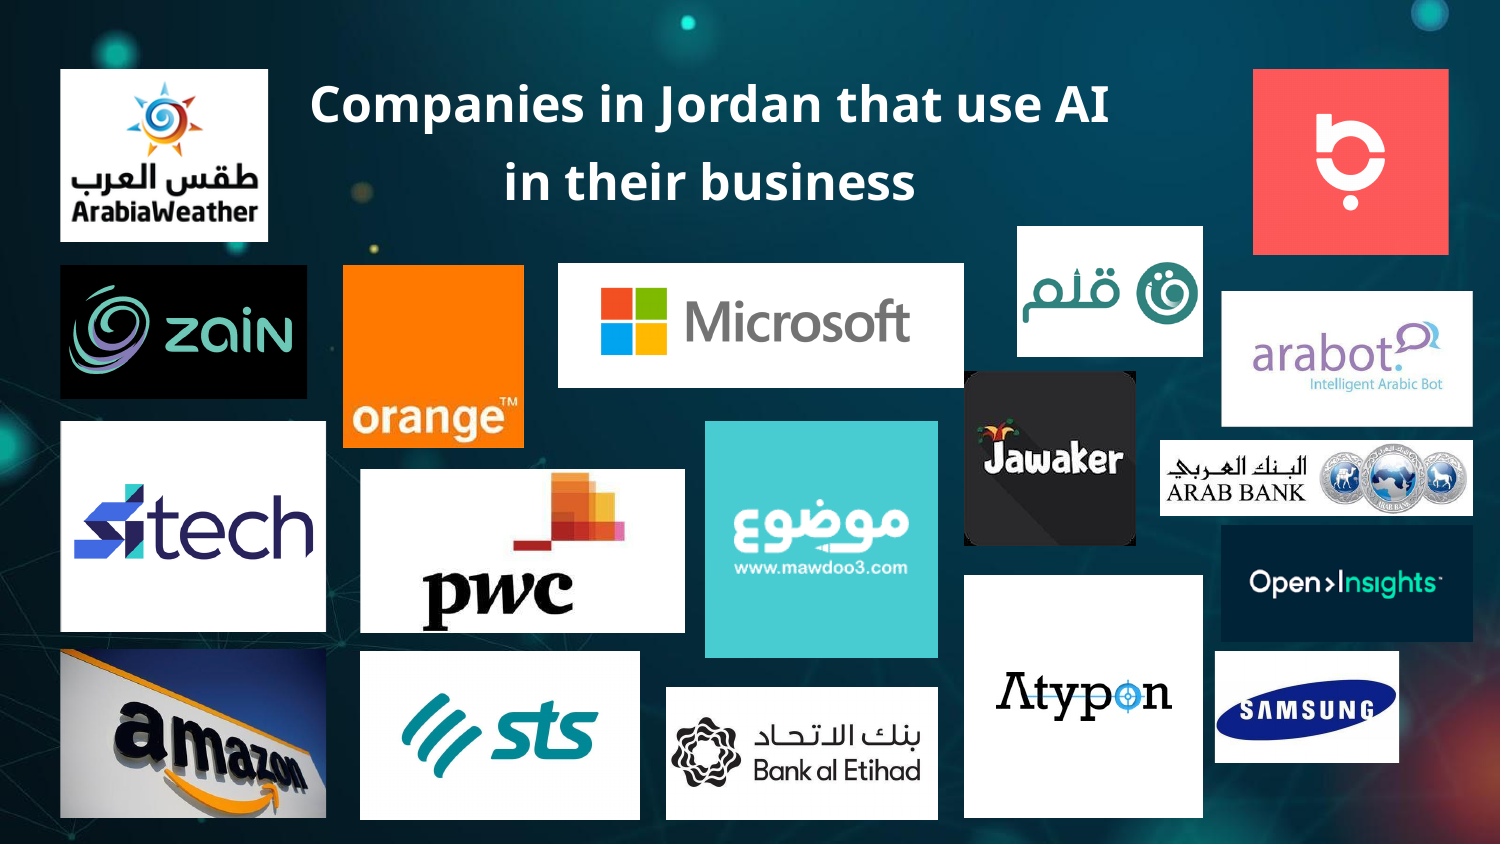

Companies in Jordan that use AI in their business